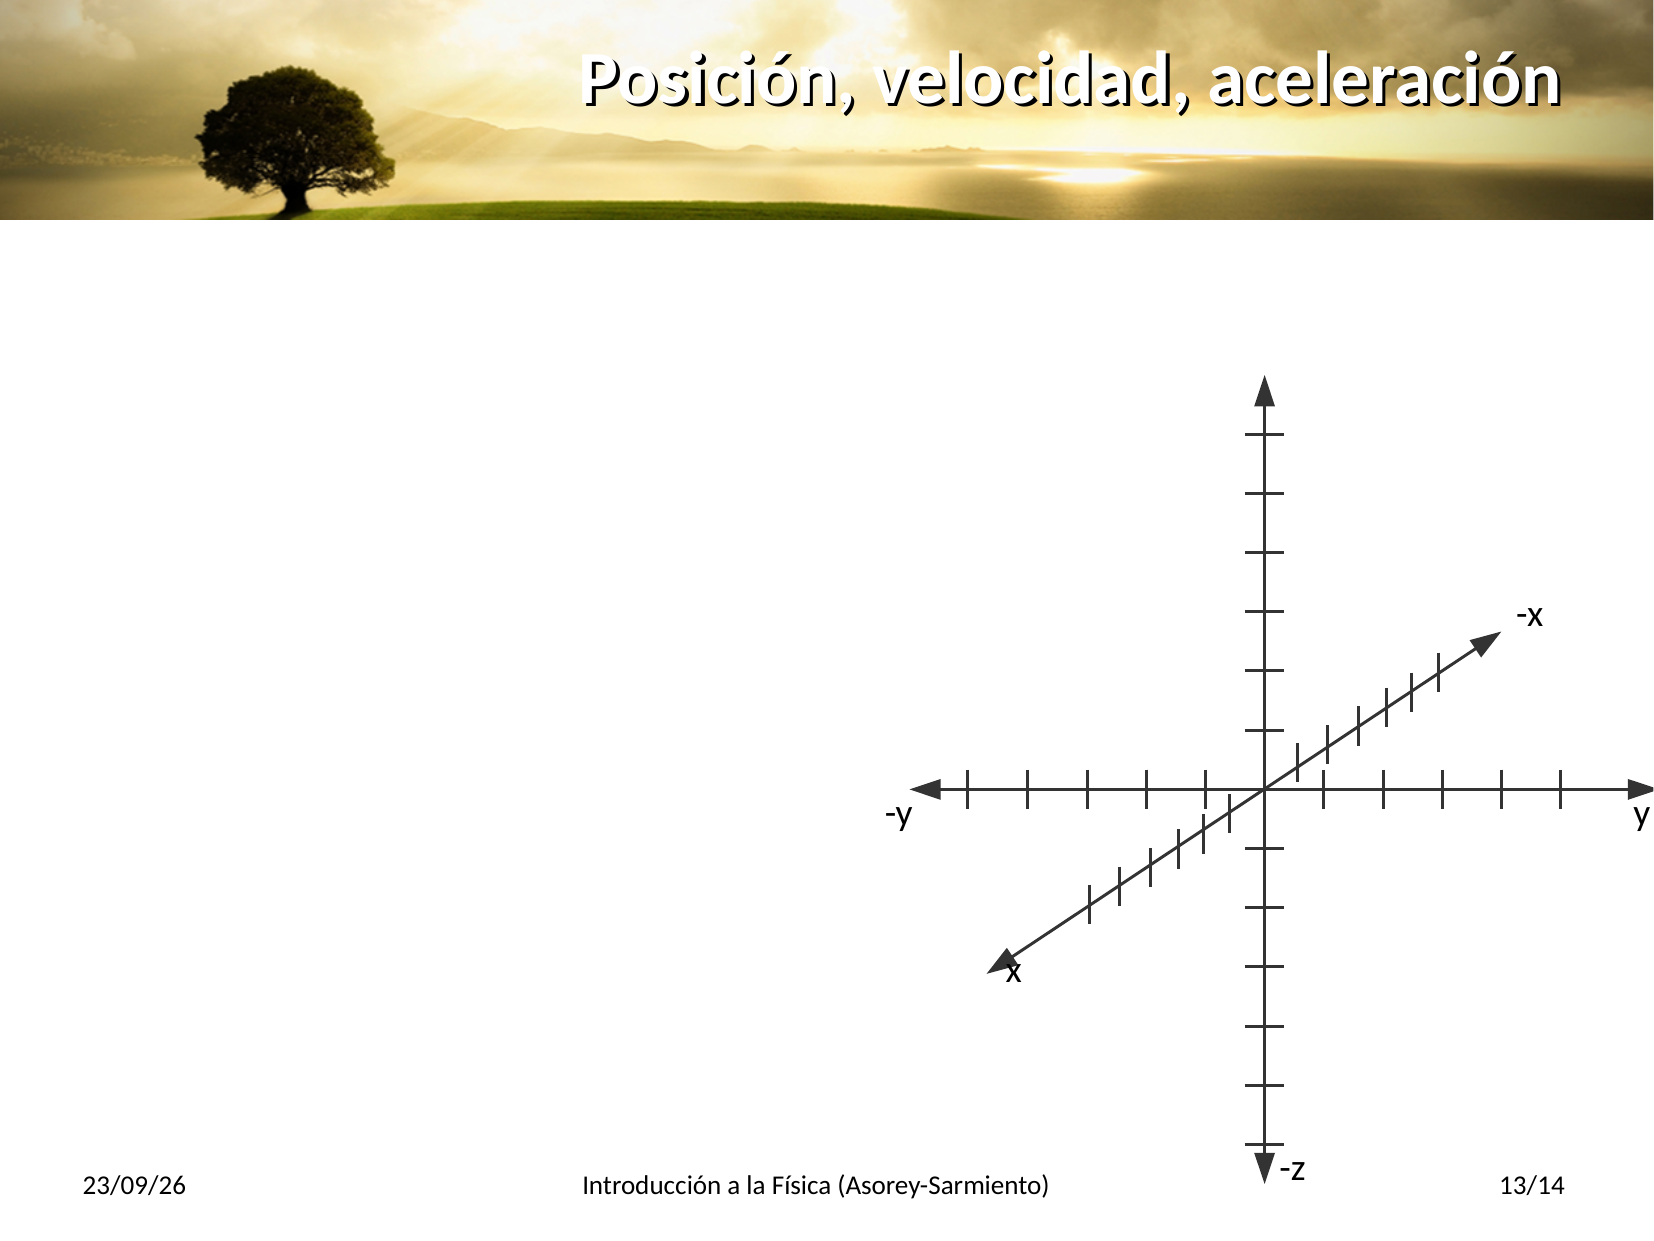

# Posición, velocidad, aceleración
-x
-y
y
x
-z
Introducción a la Física (Asorey-Sarmiento)
13